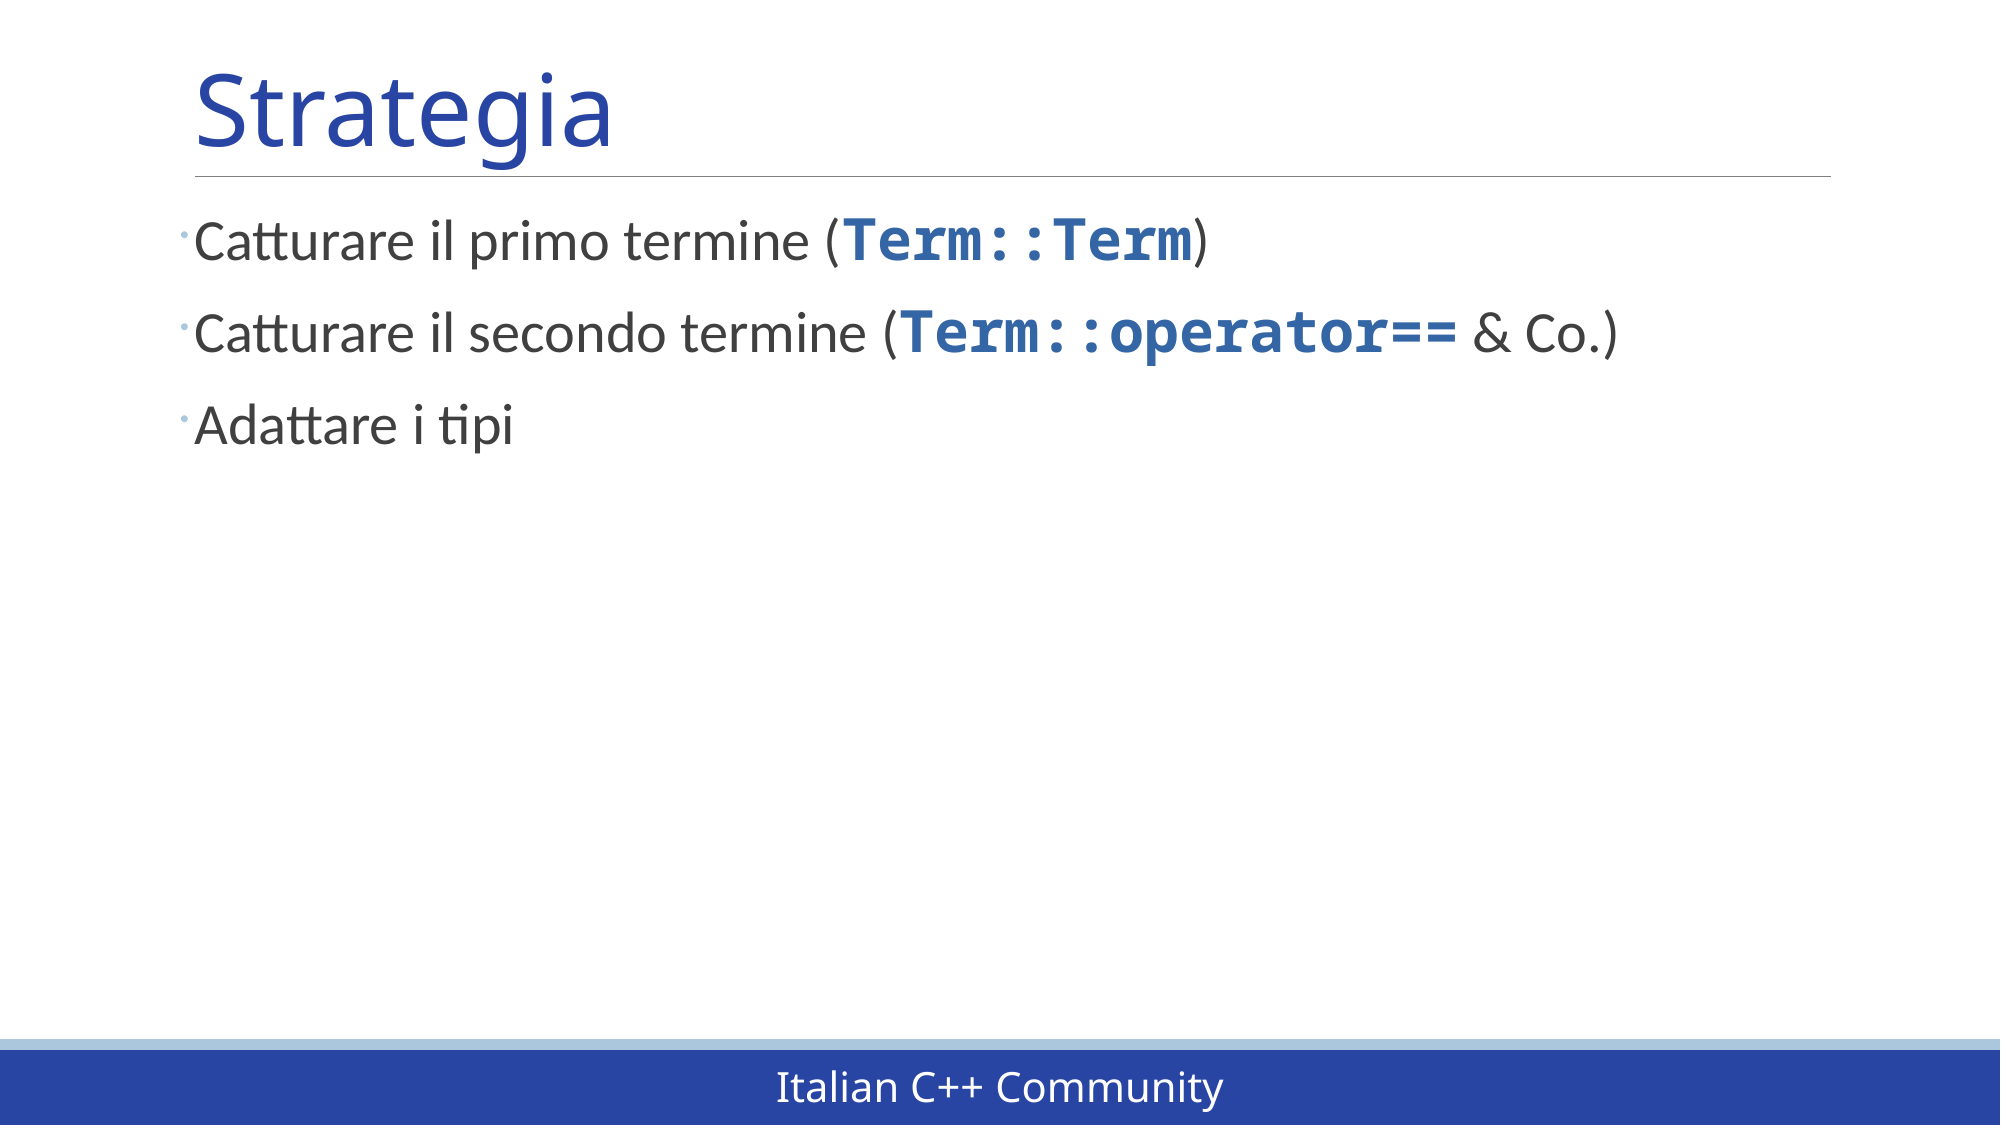

# Strategia
Catturare il primo termine (Term::Term)
Catturare il secondo termine (Term::operator== & Co.)
Adattare i tipi